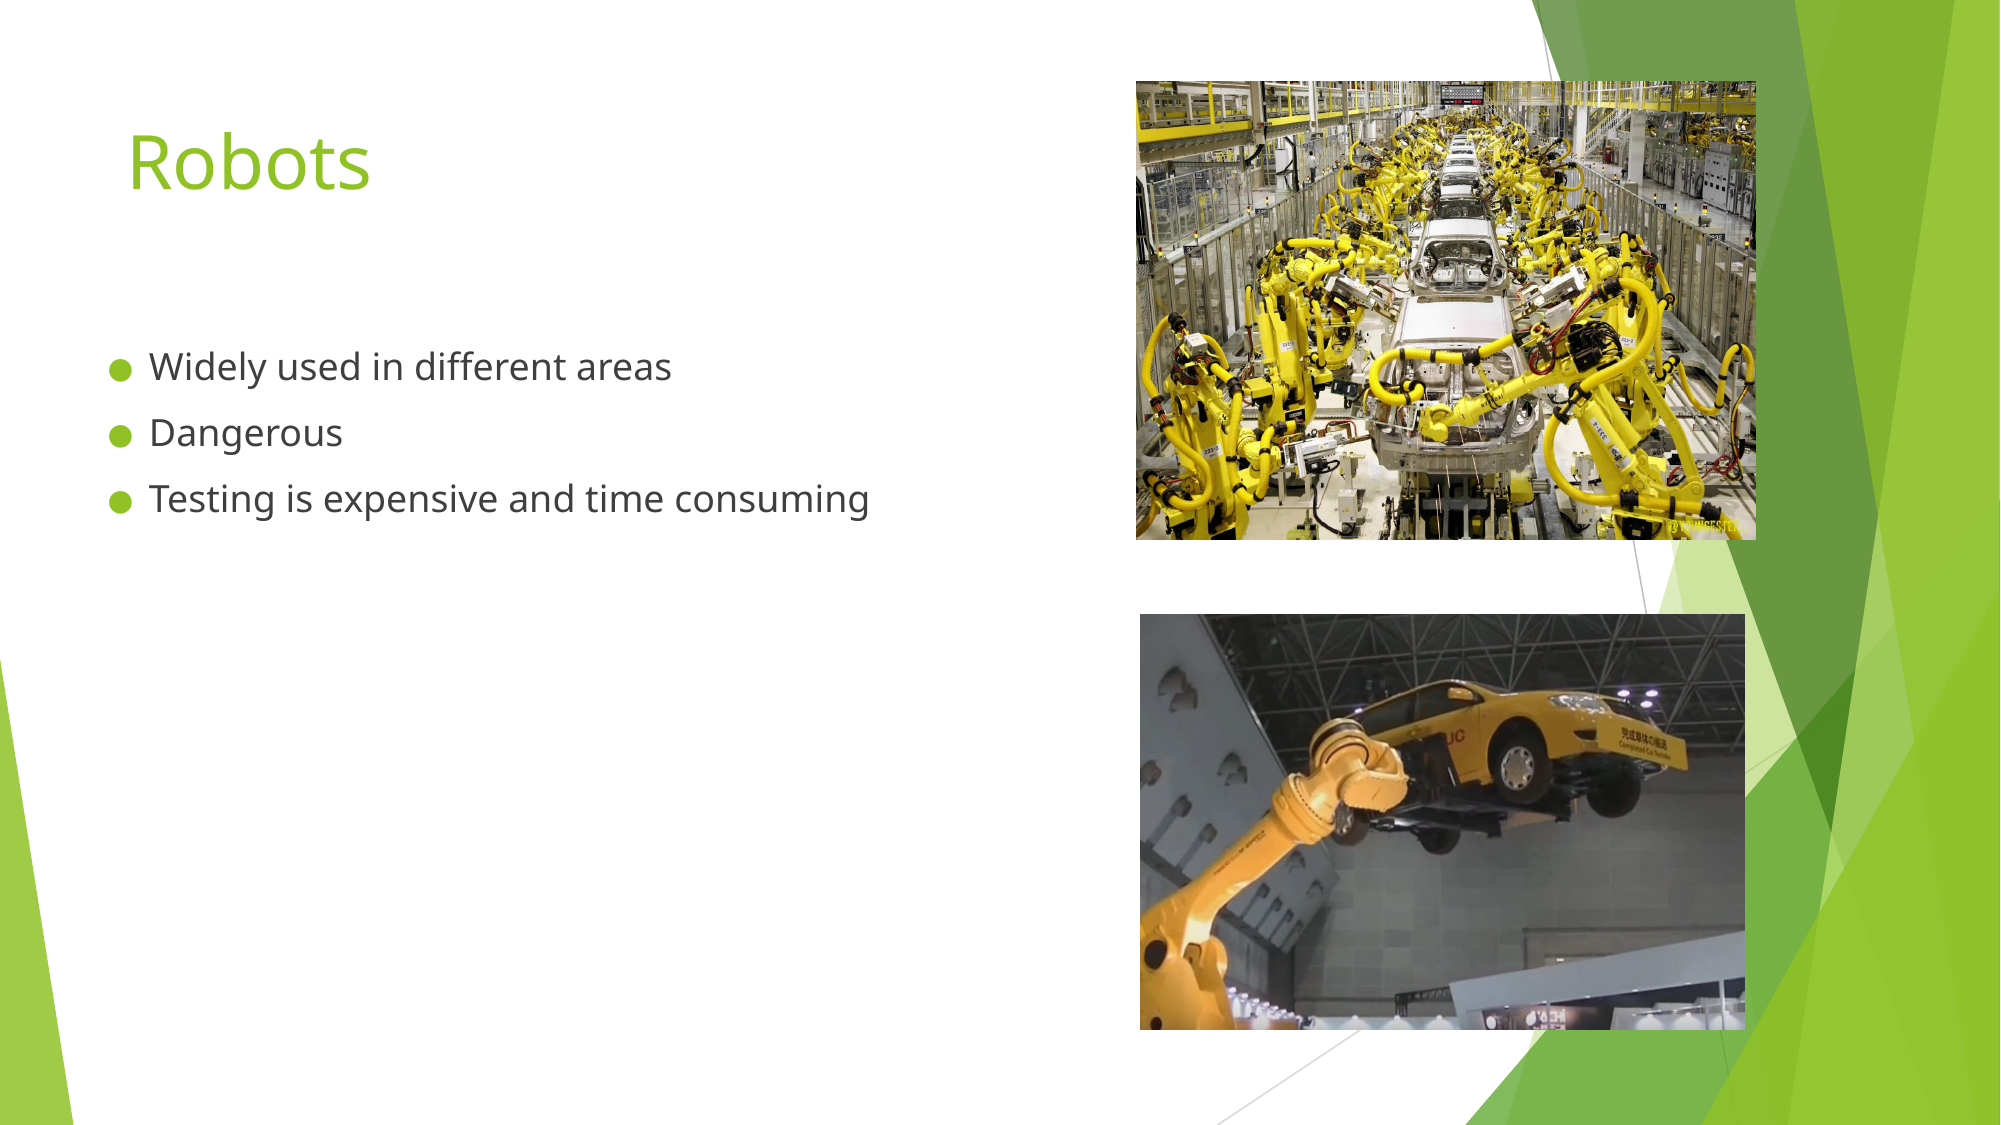

# Robots
Widely used in different areas
Dangerous
Testing is expensive and time consuming